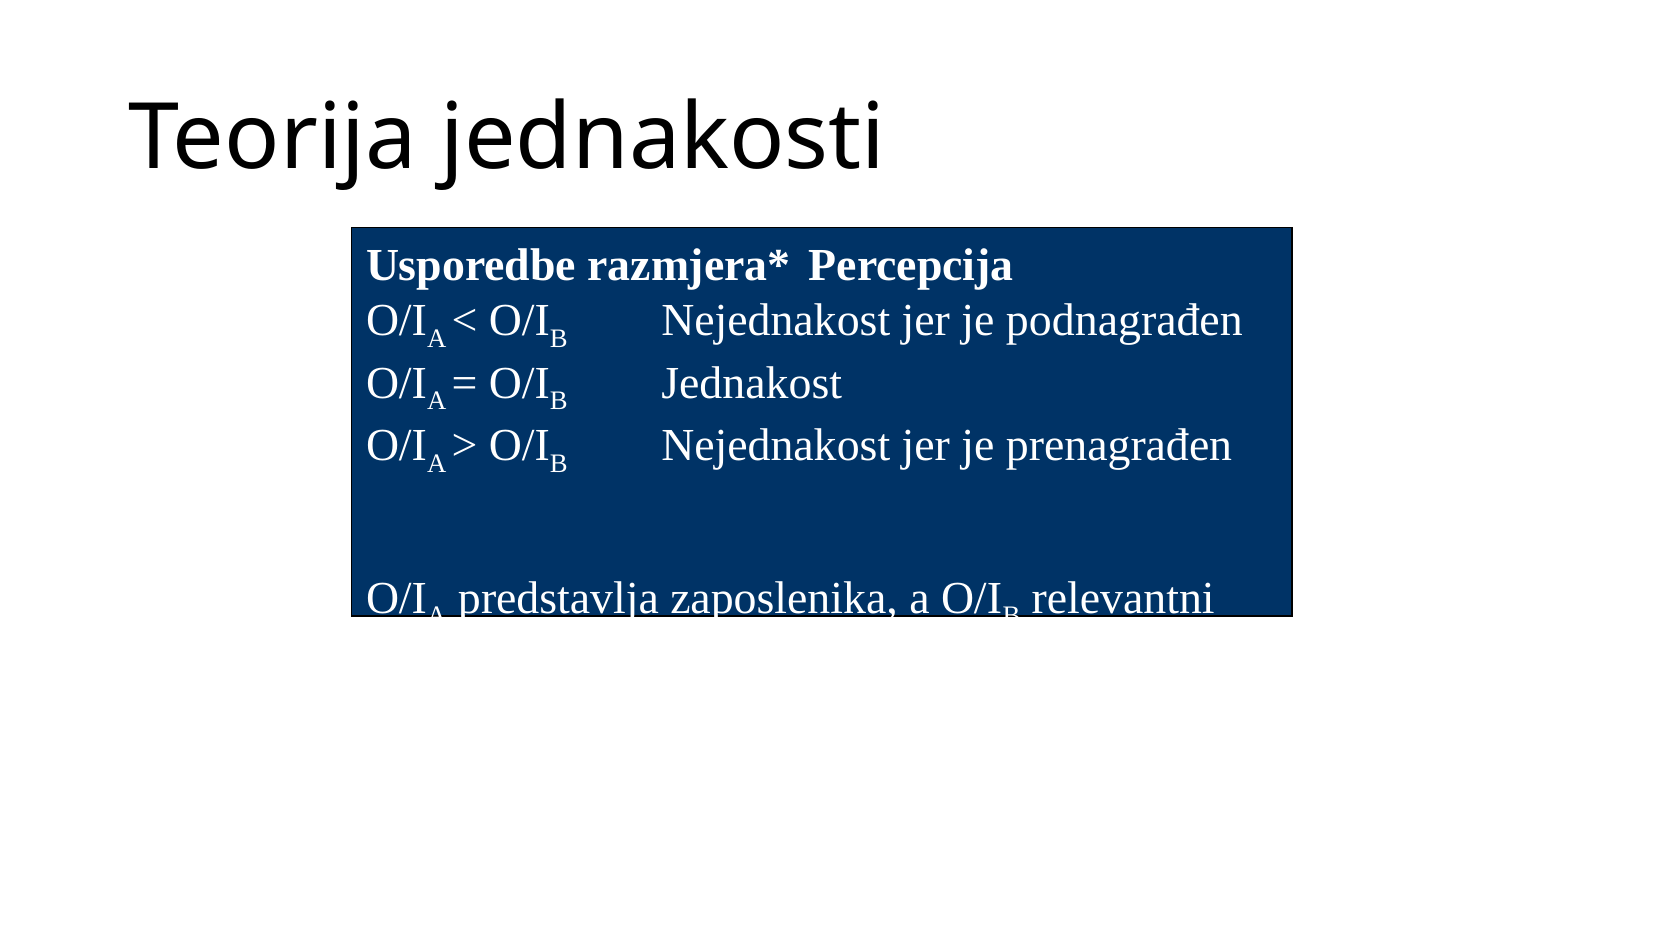

# Teorija jednakosti
Usporedbe razmjera*	Percepcija
O/IA < O/IB		Nejednakost jer je podnagrađen
O/IA = O/IB		Jednakost
O/IA > O/IB		Nejednakost jer je prenagrađen
O/IA predstavlja zaposlenika, a O/IB relevantni drugi ljudi.